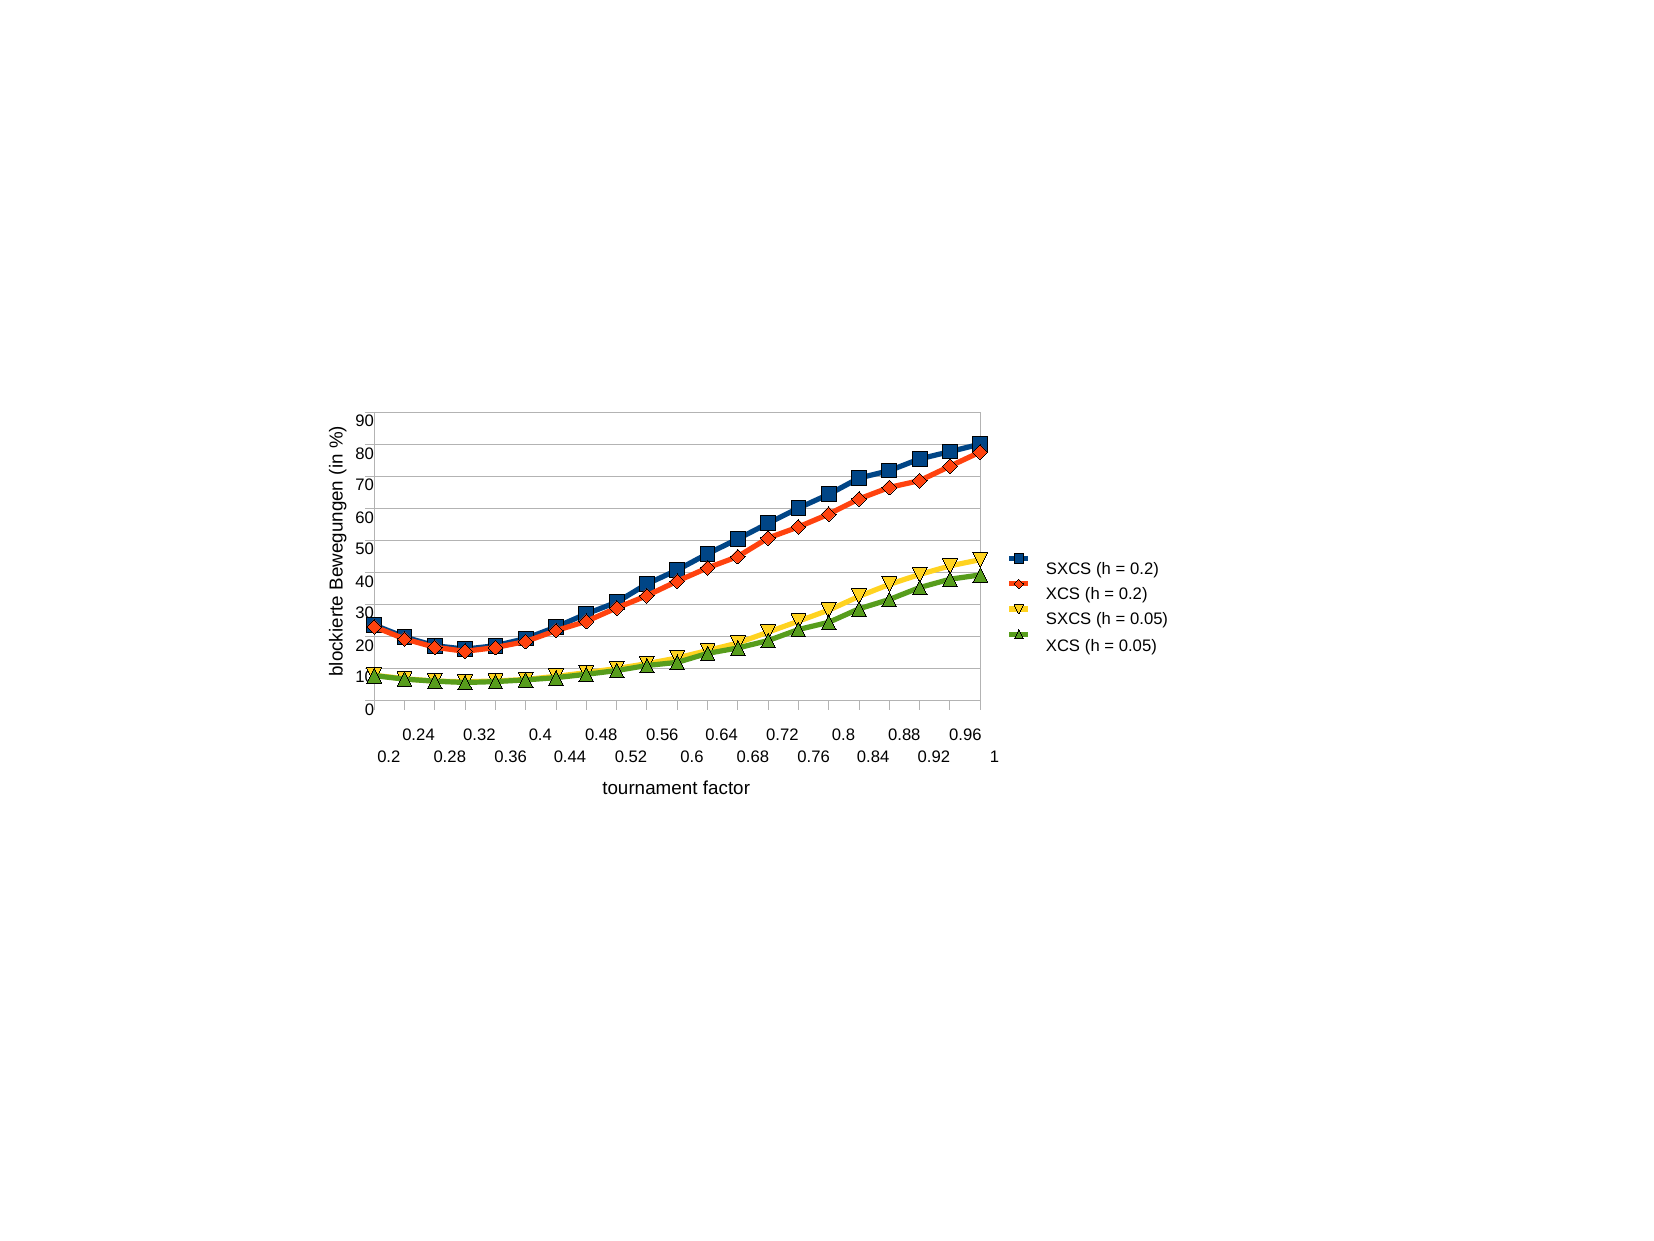

90
80
70
60
50
blockierte Bewegungen (in %)
SXCS (h = 0.2)
40
XCS (h = 0.2)
30
SXCS (h = 0.05)
20
XCS (h = 0.05)
10
0
0.24
0.32
0.4
0.48
0.56
0.64
0.72
0.8
0.88
0.96
0.2
0.28
0.36
0.44
0.52
0.6
0.68
0.76
0.84
0.92
1
tournament factor